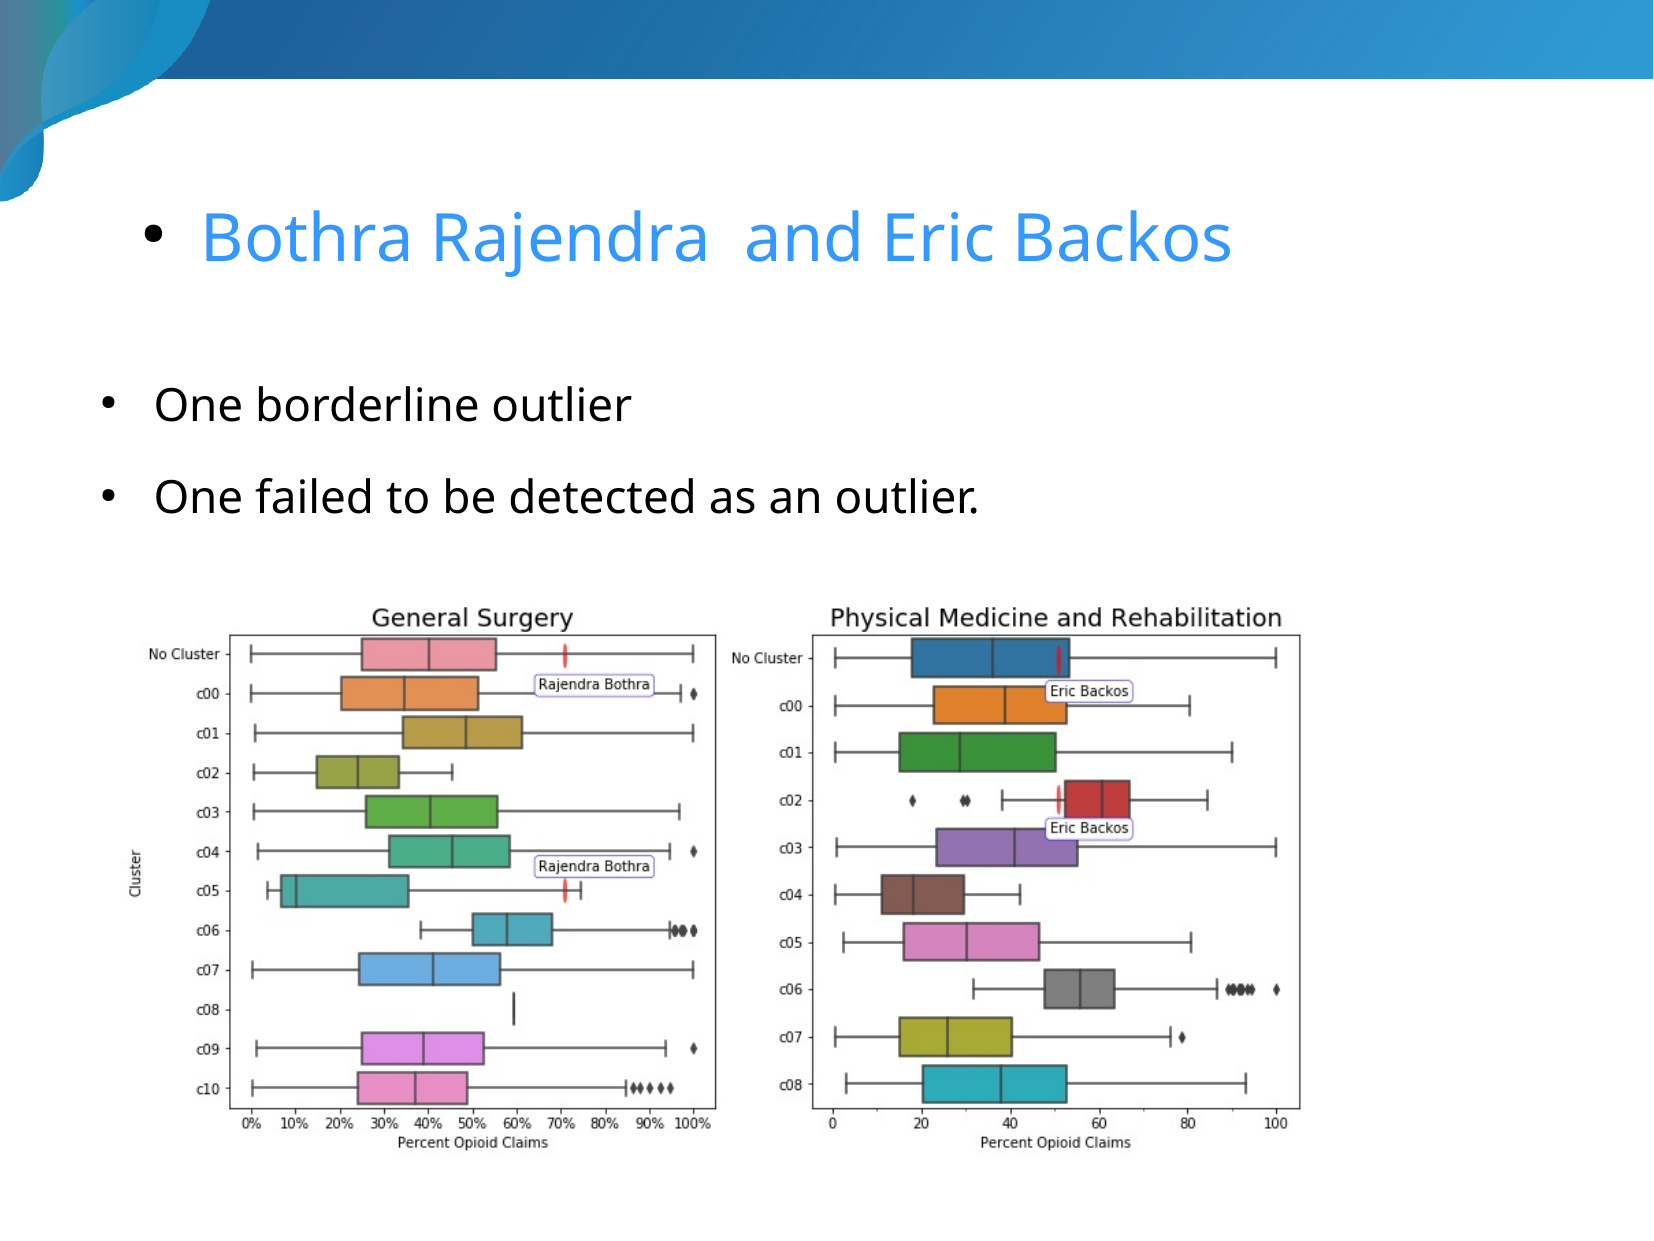

# Bothra Rajendra and Eric Backos
One borderline outlier
One failed to be detected as an outlier.